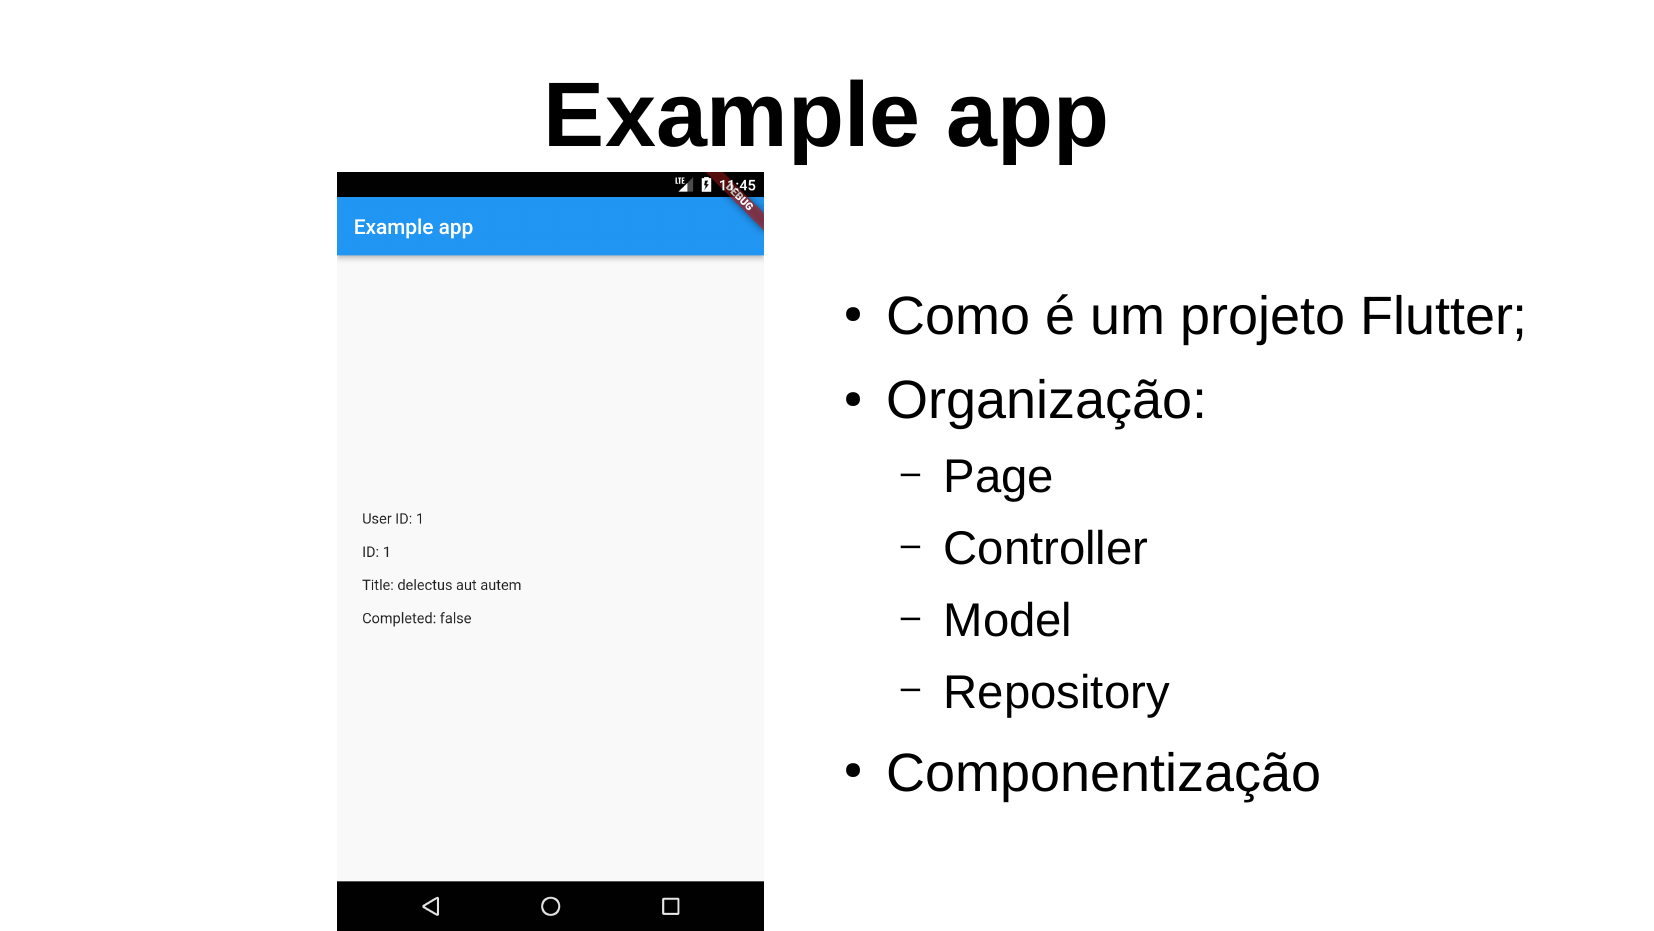

# Example app
Como é um projeto Flutter;
Organização:
Page
Controller
Model
Repository
Componentização